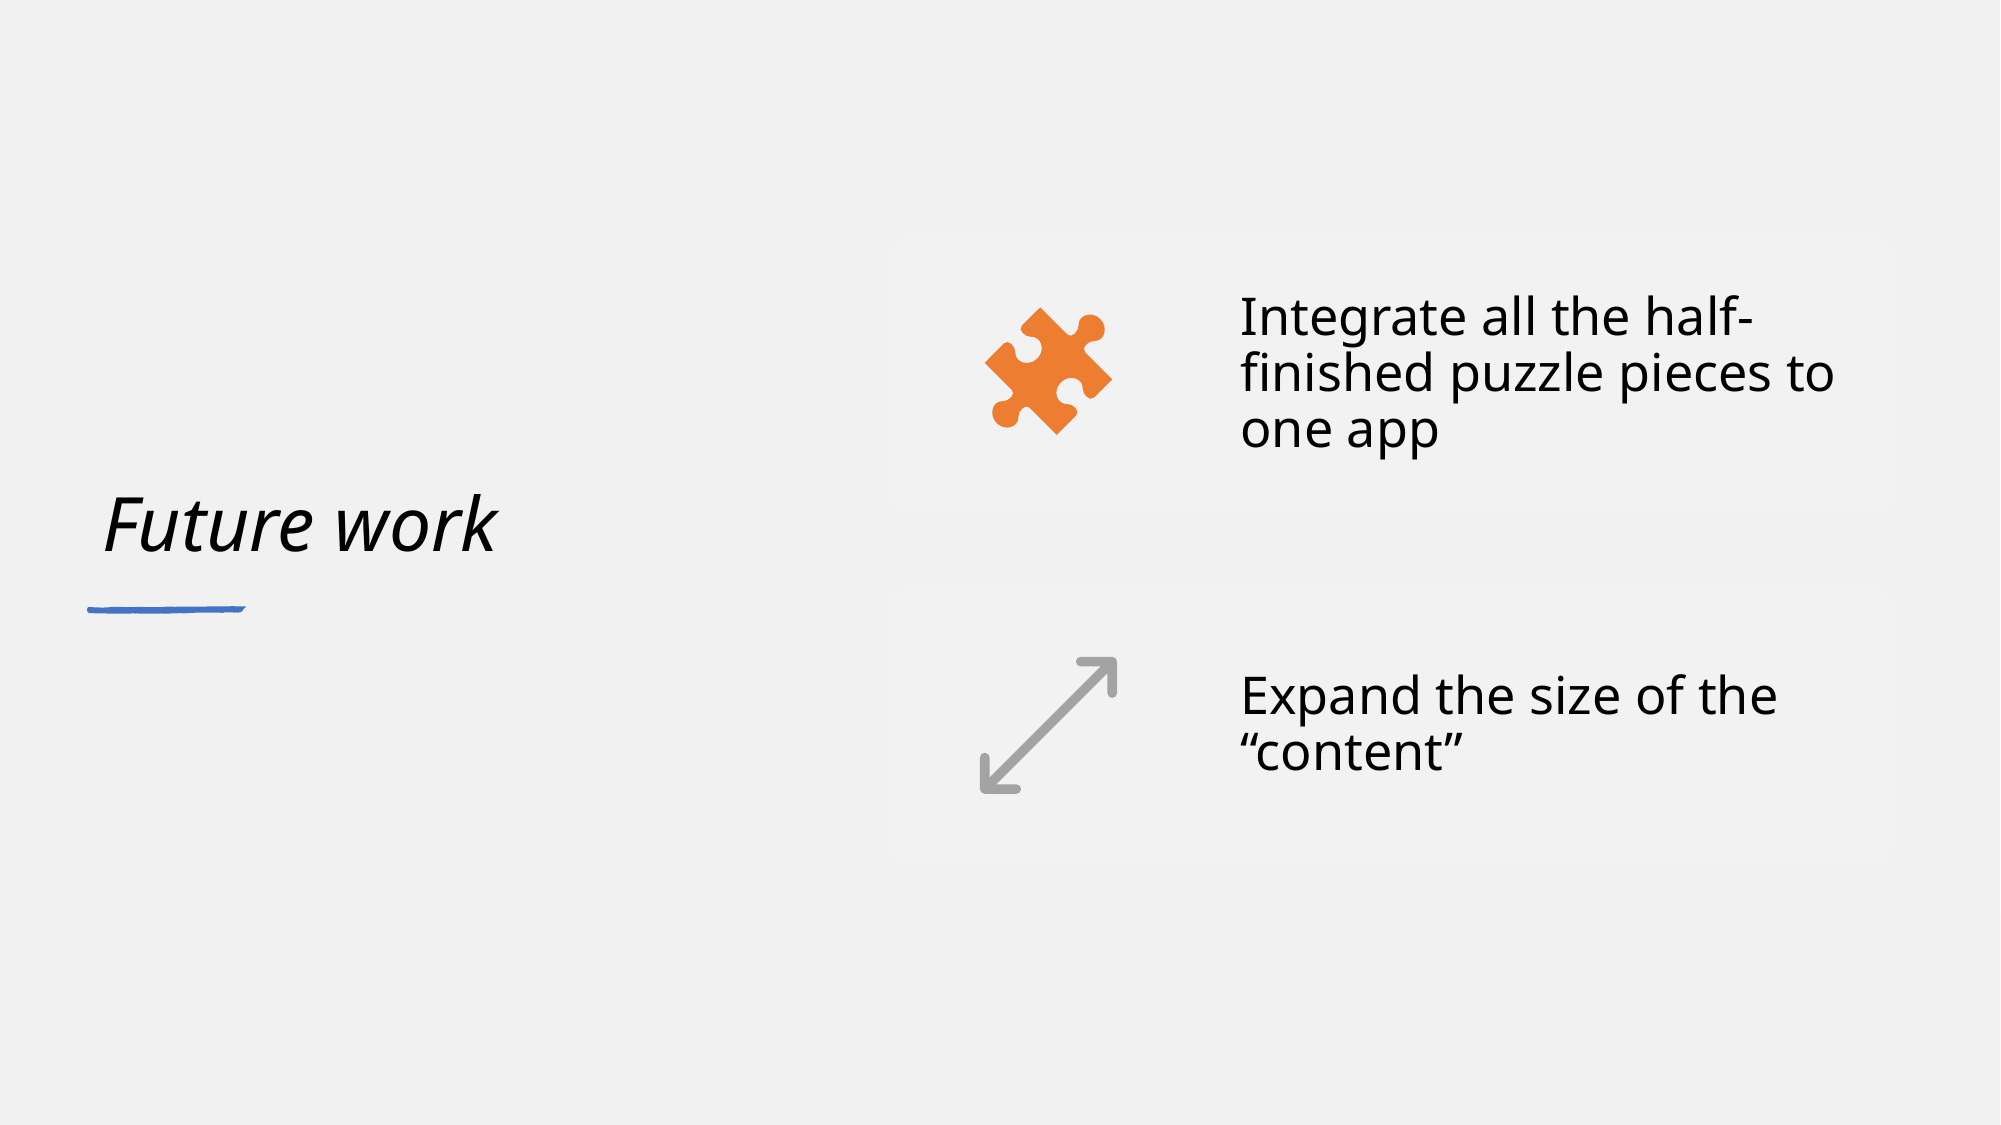

# Future work
Integrate all the half-finished puzzle pieces to one app
Expand the size of the “content”